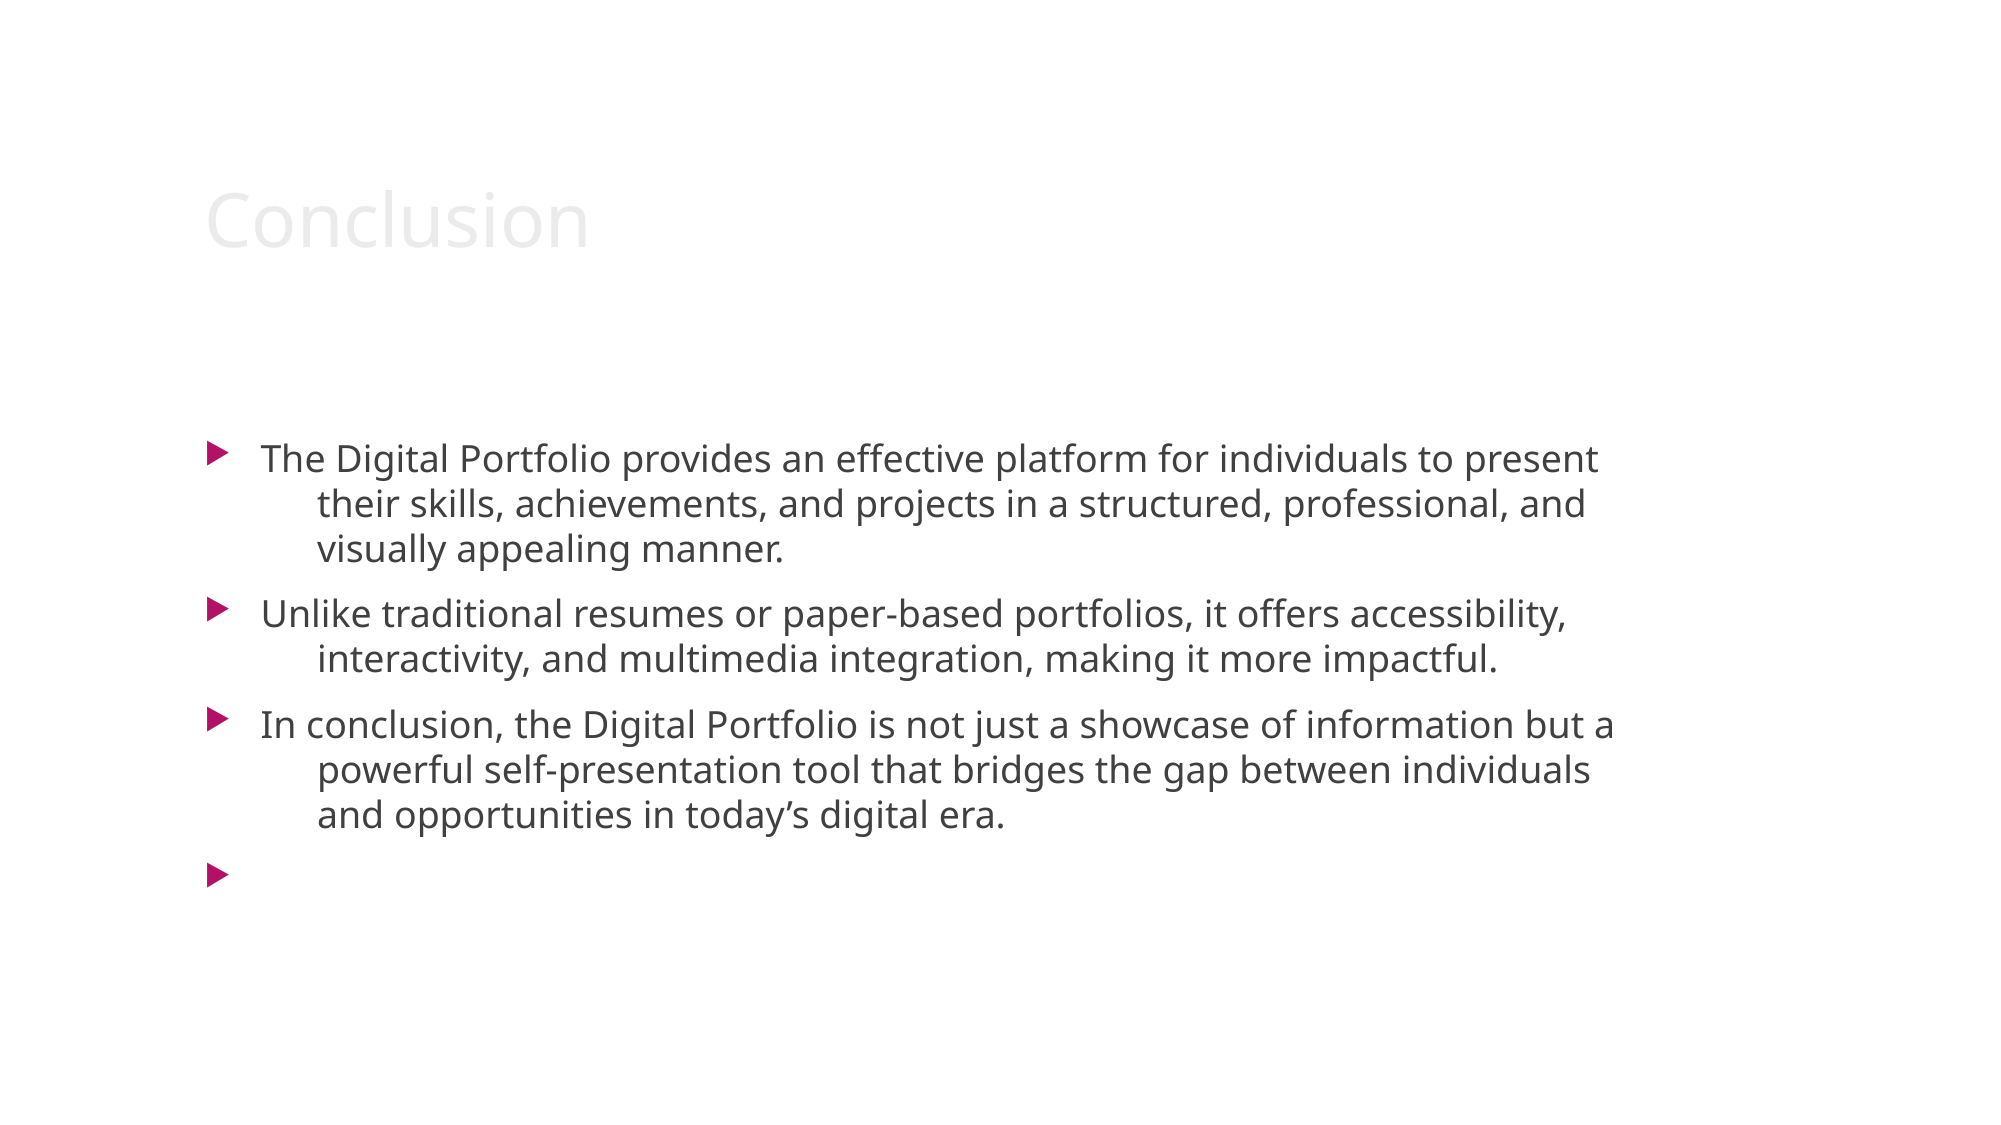

# Conclusion
The Digital Portfolio provides an effective platform for individuals to present their skills, achievements, and projects in a structured, professional, and visually appealing manner.
Unlike traditional resumes or paper-based portfolios, it offers accessibility, interactivity, and multimedia integration, making it more impactful.
In conclusion, the Digital Portfolio is not just a showcase of information but a powerful self-presentation tool that bridges the gap between individuals and opportunities in today’s digital era.